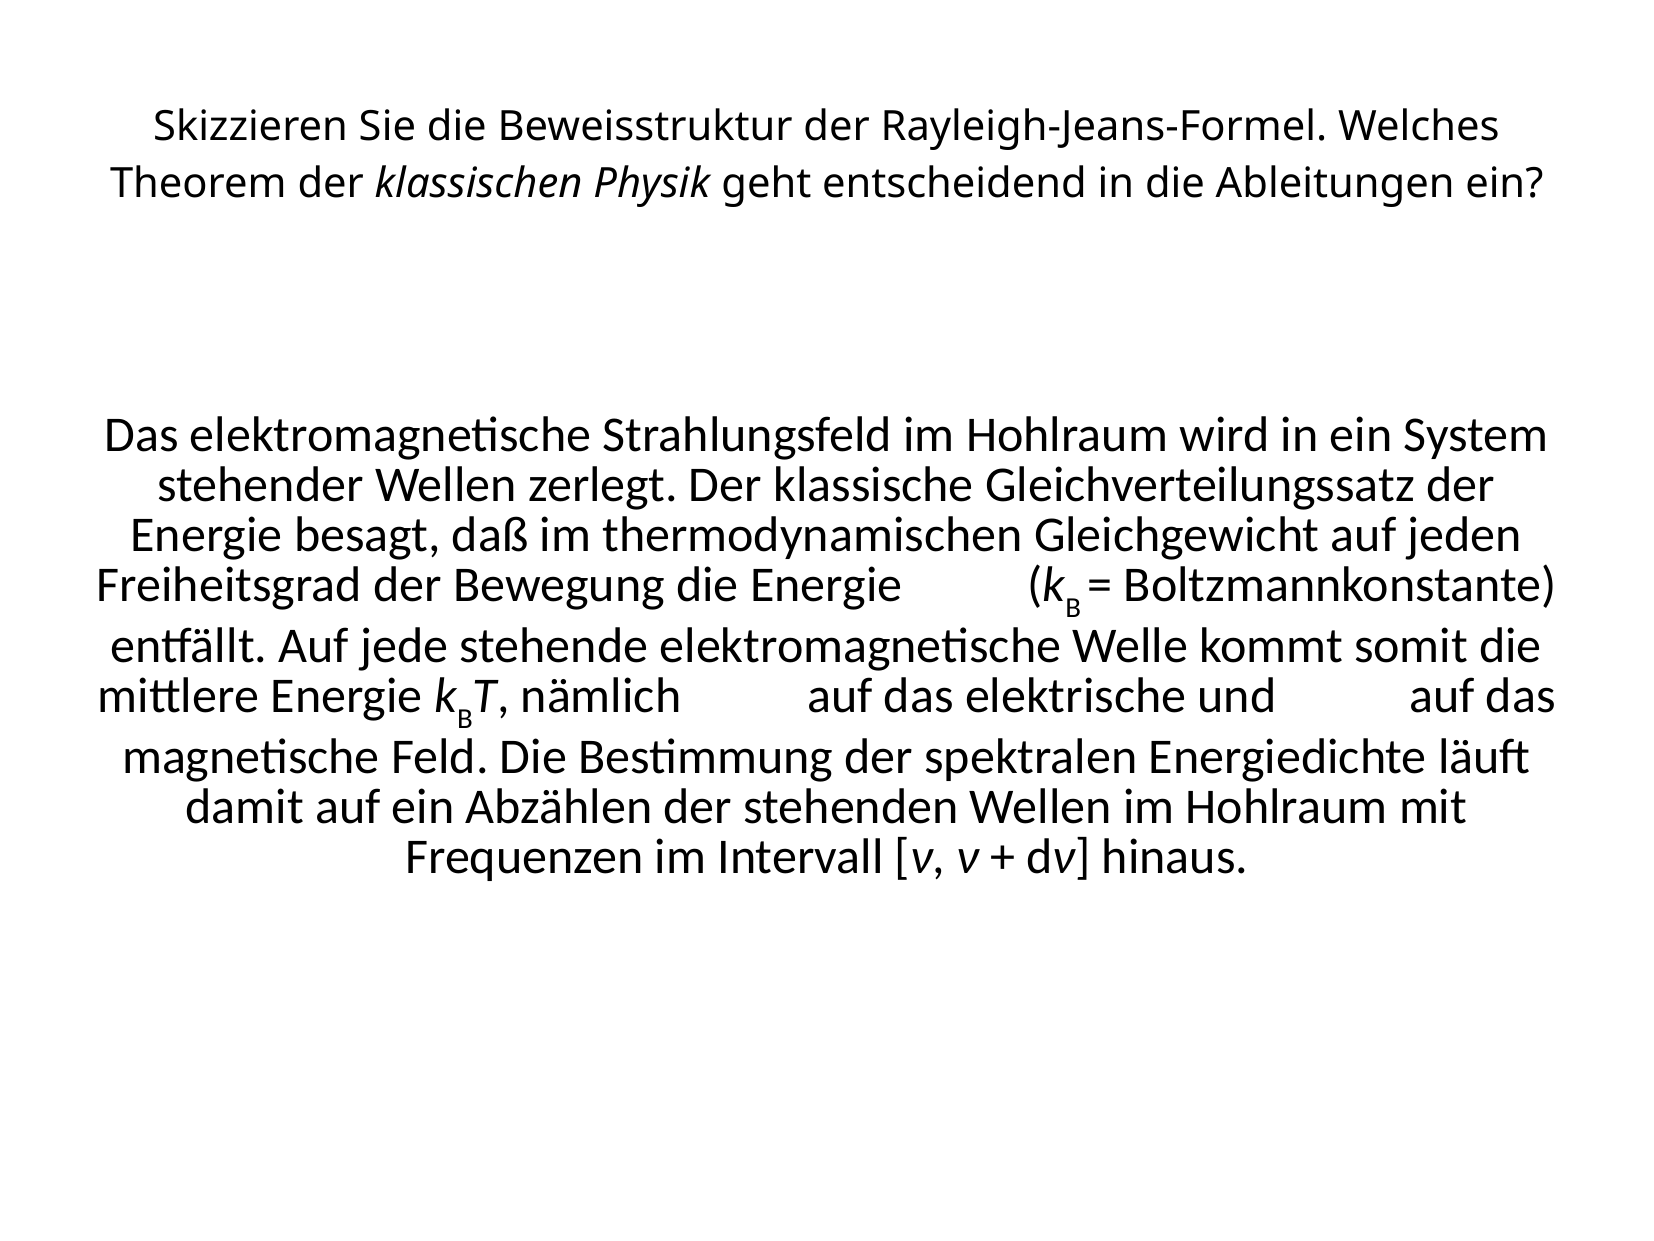

Skizzieren Sie die Beweisstruktur der Rayleigh-Jeans-Formel. Welches Theorem der klassischen Physik geht entscheidend in die Ableitungen ein?
# Das elektromagnetische Strahlungsfeld im Hohlraum wird in ein System stehender Wellen zerlegt. Der klassische Gleichverteilungssatz der Energie besagt, daß im thermodynamischen Gleichgewicht auf jeden Freiheitsgrad der Bewegung die Energie		 (kB = Boltzmannkonstante) entfällt. Auf jede stehende elektromagnetische Welle kommt somit die mittlere Energie kBT, nämlich		 auf das elektrische und		 auf das magnetische Feld. Die Bestimmung der spektralen Energiedichte läuft damit auf ein Abzählen der stehenden Wellen im Hohlraum mit Frequenzen im Intervall [ν, ν + dν] hinaus.